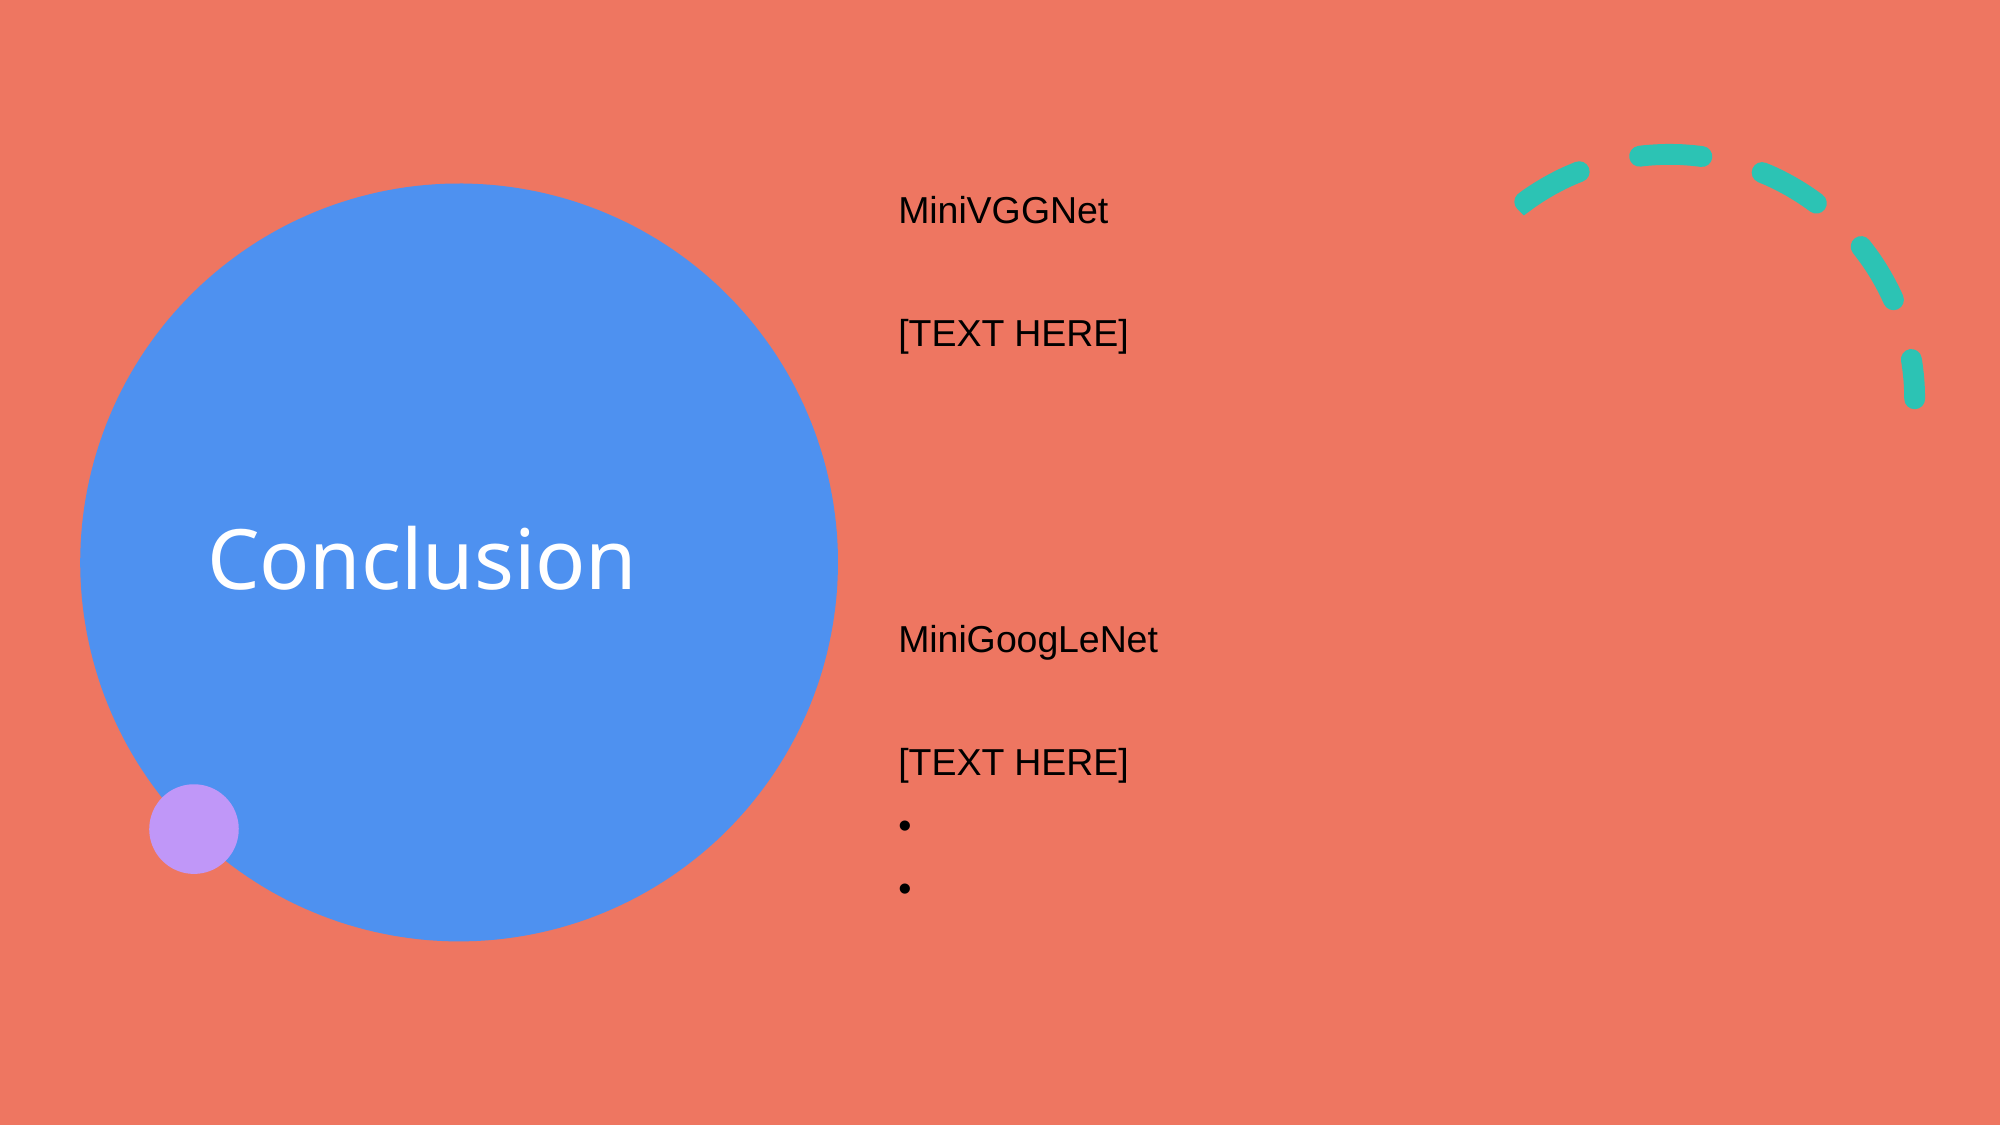

MiniVGGNet
[TEXT HERE]
MiniGoogLeNet
[TEXT HERE]
# Conclusion